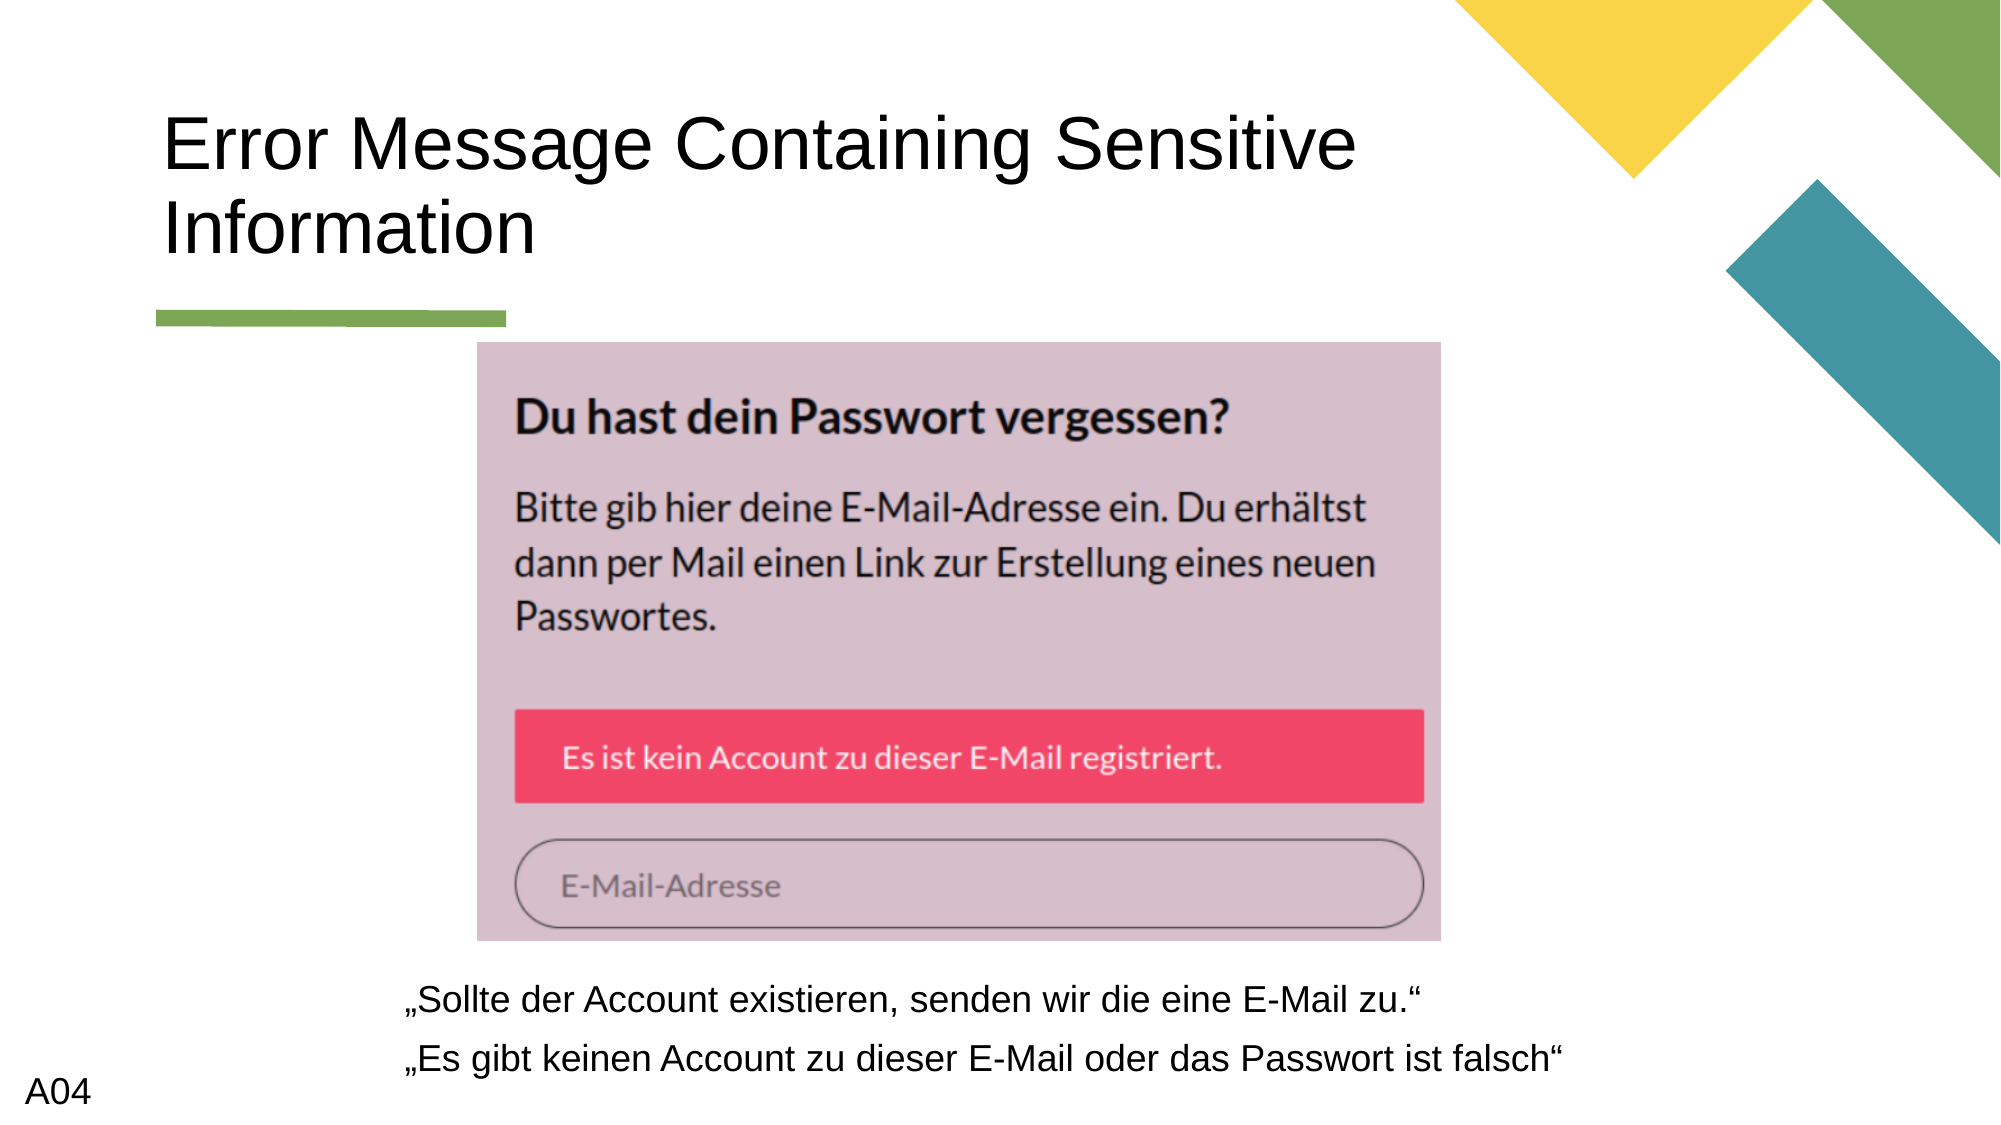

Error Message Containing Sensitive Information
„Sollte der Account existieren, senden wir die eine E-Mail zu.“
„Es gibt keinen Account zu dieser E-Mail oder das Passwort ist falsch“
A04